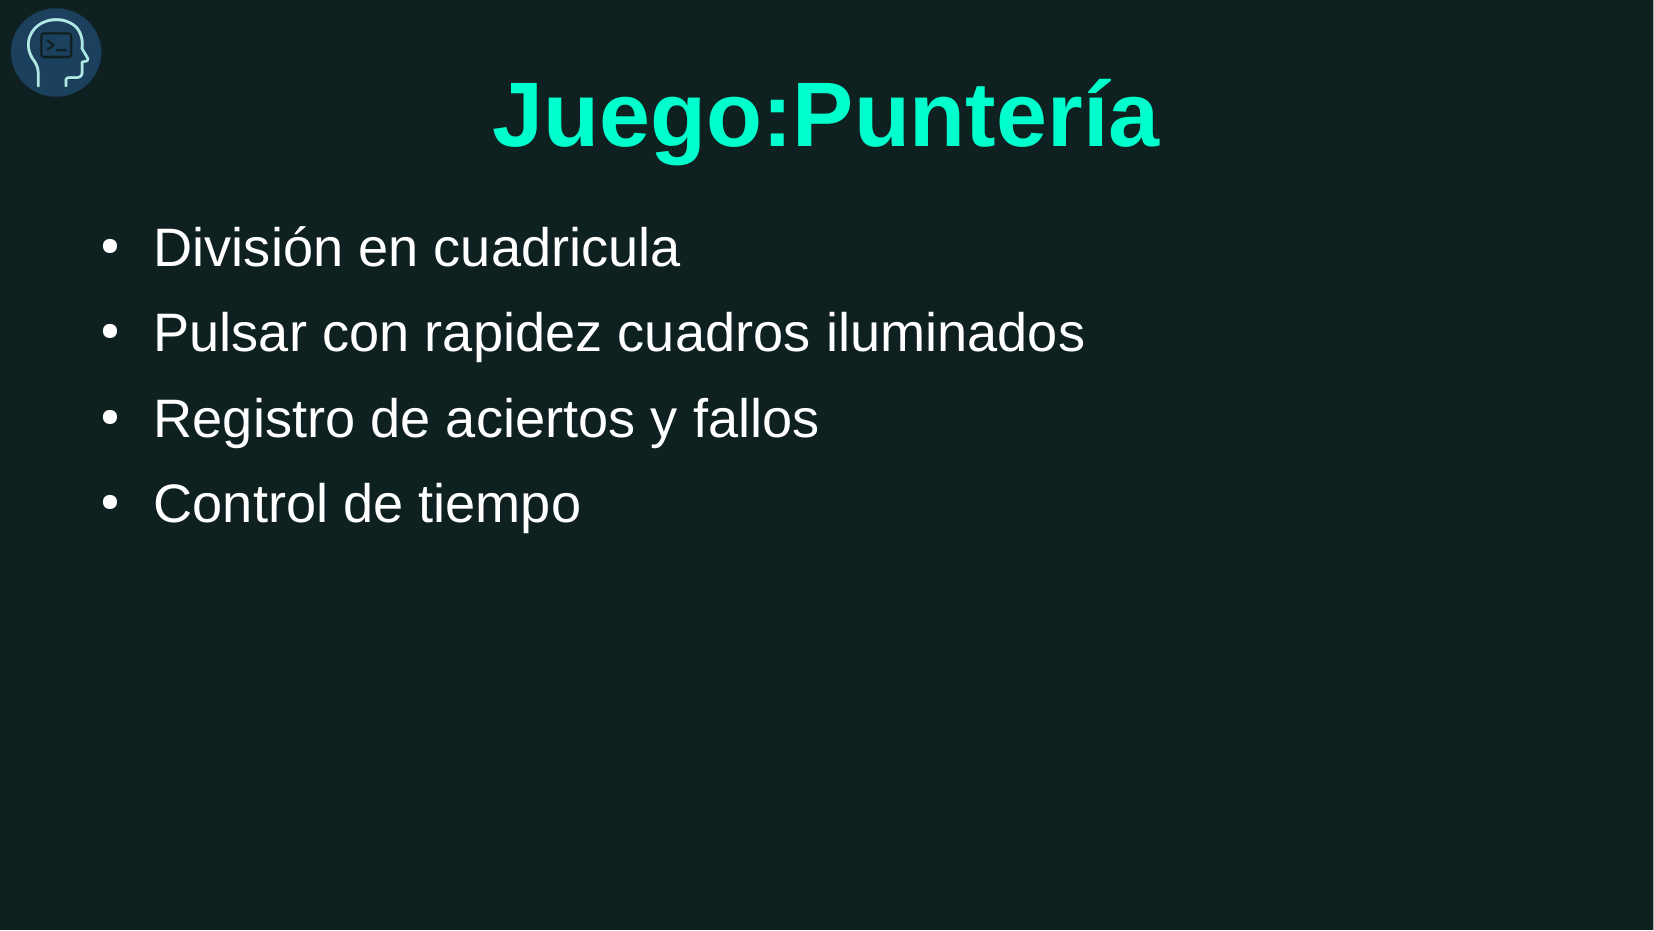

# Juego:Puntería
División en cuadricula
Pulsar con rapidez cuadros iluminados
Registro de aciertos y fallos
Control de tiempo